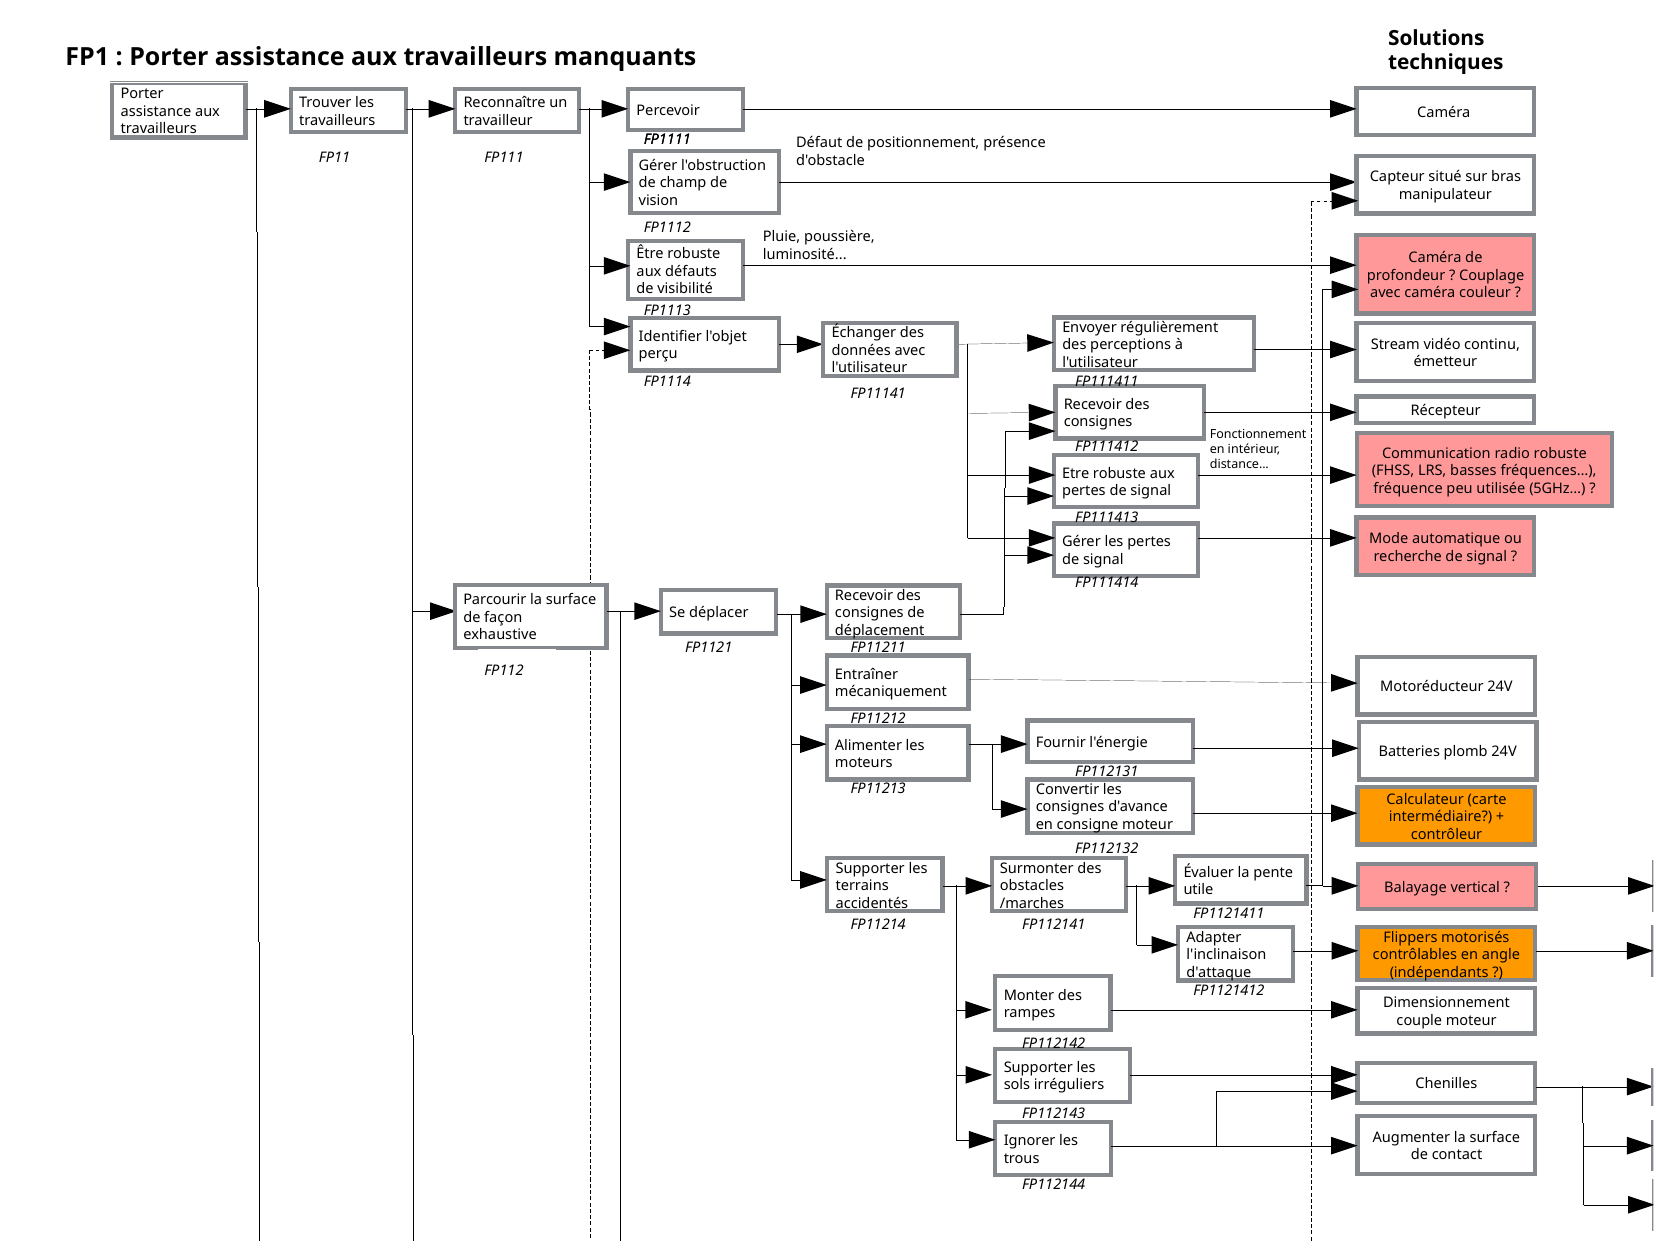

Solutions techniques
FP1 : Porter assistance aux travailleurs manquants
Porter assistance aux travailleurs
Caméra
Trouver les travailleurs
Reconnaître un travailleur
Percevoir
FP1111
FP1111
Défaut de positionnement, présence d'obstacle
FP11
FP111
Gérer l'obstruction de champ de vision
Capteur situé sur bras manipulateur
FP1112
Pluie, poussière, luminosité...
Caméra de profondeur ? Couplage avec caméra couleur ?
Être robuste aux défauts de visibilité
FP1113
Envoyer régulièrement des perceptions à l'utilisateur
Identifier l'objet perçu
Échanger des données avec l'utilisateur
Stream vidéo continu, émetteur
FP1114
FP111411
FP11141
Recevoir des consignes
Récepteur
FP111412
Fonctionnement en intérieur, distance...
Communication radio robuste (FHSS, LRS, basses fréquences…), fréquence peu utilisée (5GHz…) ?
Etre robuste aux pertes de signal
FP111413
Mode automatique ou recherche de signal ?
Gérer les pertes de signal
FP111414
Parcourir la surface de façon exhaustive
Recevoir des consignes de déplacement
Se déplacer
FP11211
FP1121
FP112
Entraîner mécaniquement
Motoréducteur 24V
FP11212
Fournir l'énergie
Batteries plomb 24V
Alimenter les moteurs
FP112131
FP11213
Convertir les consignes d'avance en consigne moteur
Calculateur (carte intermédiaire?) + contrôleur
FP112132
Évaluer la pente utile
Supporter les terrains accidentés
Surmonter des obstacles /marches
Capteur de distance + servomoteur ?
Balayage vertical ?
FP1121411
FP11214
FP112141
Adapter l'inclinaison d'attaque
Flippers motorisés contrôlables en angle (indépendants ?)
Contrôler l'inclinaison des flippers
Servomoteurs
FP1121412
Monter des rampes
Dimensionnement couple moteur
FP112142
Supporter les sols irréguliers
Chenilles
Tendeur sur roue libre
Tendre la chenille
FP112143
Augmenter la surface de contact
Ignorer les trous
Maintenir le contact avec le sol
Galets de pression
FP112144
Barbotins ou roue pneumatique (adhérence)
Entraîner la chenille